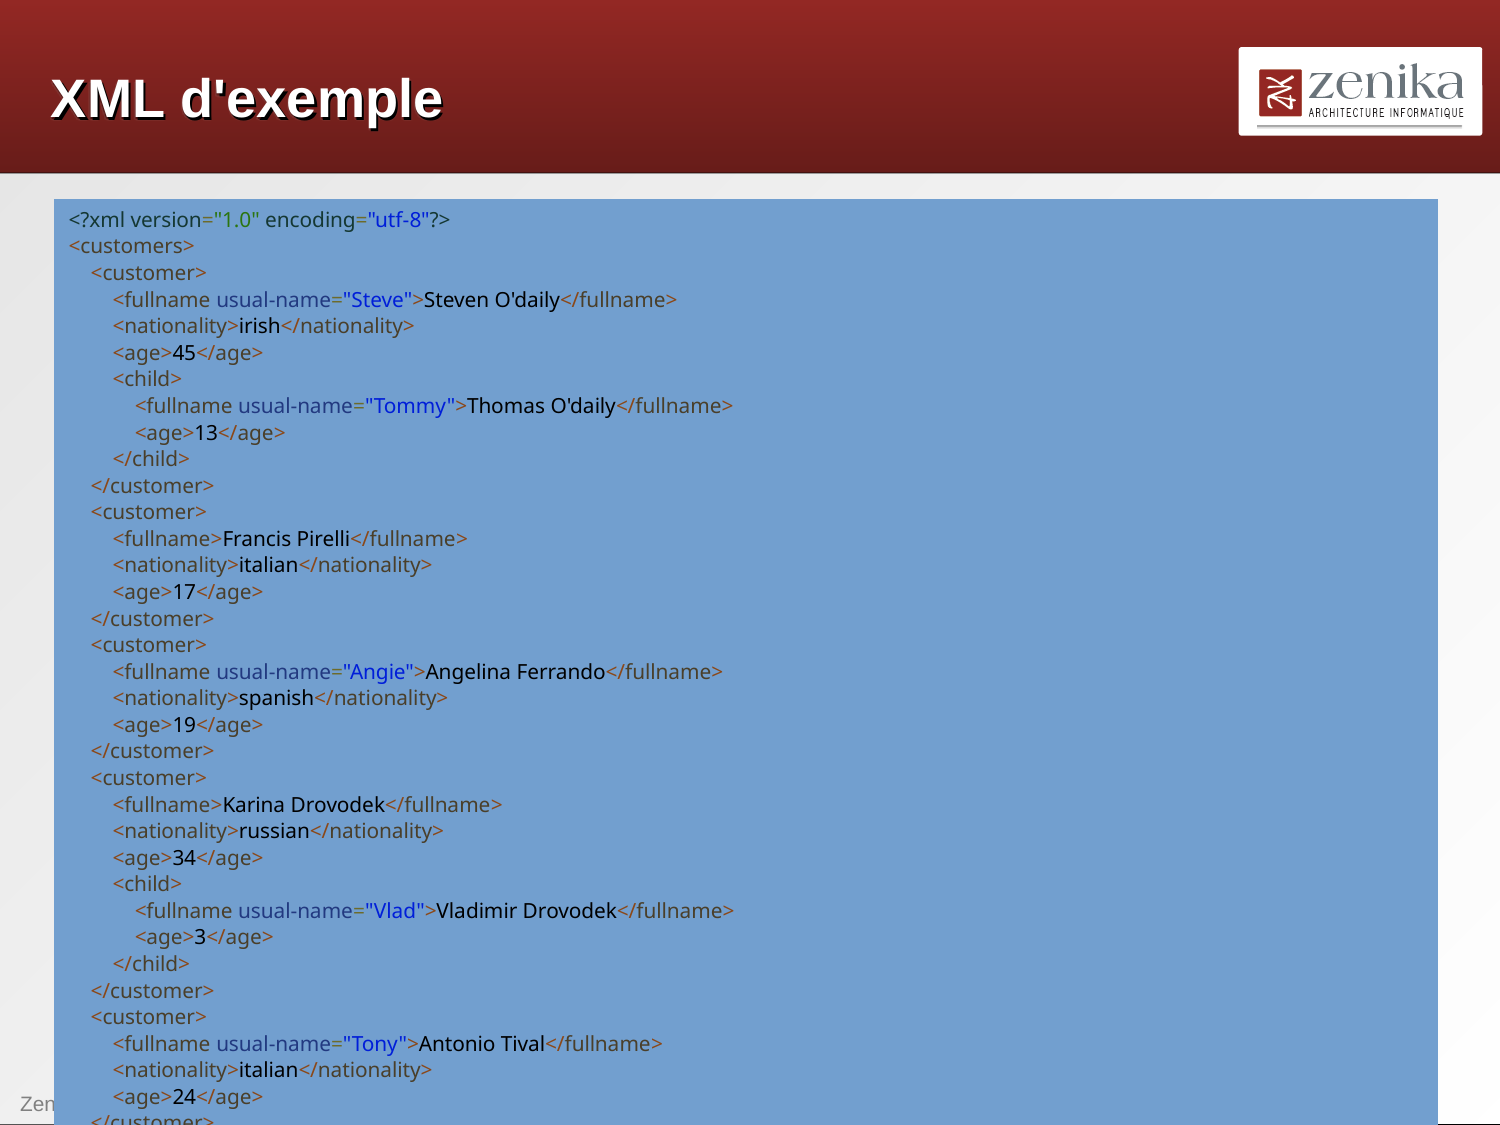

# XML d'exemple
| <?xml version="1.0" encoding="utf-8"?> <customers> <customer> <fullname usual-name="Steve">Steven O'daily</fullname> <nationality>irish</nationality> <age>45</age> <child> <fullname usual-name="Tommy">Thomas O'daily</fullname> <age>13</age> </child> </customer> <customer> <fullname>Francis Pirelli</fullname> <nationality>italian</nationality> <age>17</age> </customer> <customer> <fullname usual-name="Angie">Angelina Ferrando</fullname> <nationality>spanish</nationality> <age>19</age> </customer> <customer> <fullname>Karina Drovodek</fullname> <nationality>russian</nationality> <age>34</age> <child> <fullname usual-name="Vlad">Vladimir Drovodek</fullname> <age>3</age> </child> </customer> <customer> <fullname usual-name="Tony">Antonio Tival</fullname> <nationality>italian</nationality> <age>24</age> </customer> </customers> |
| --- |